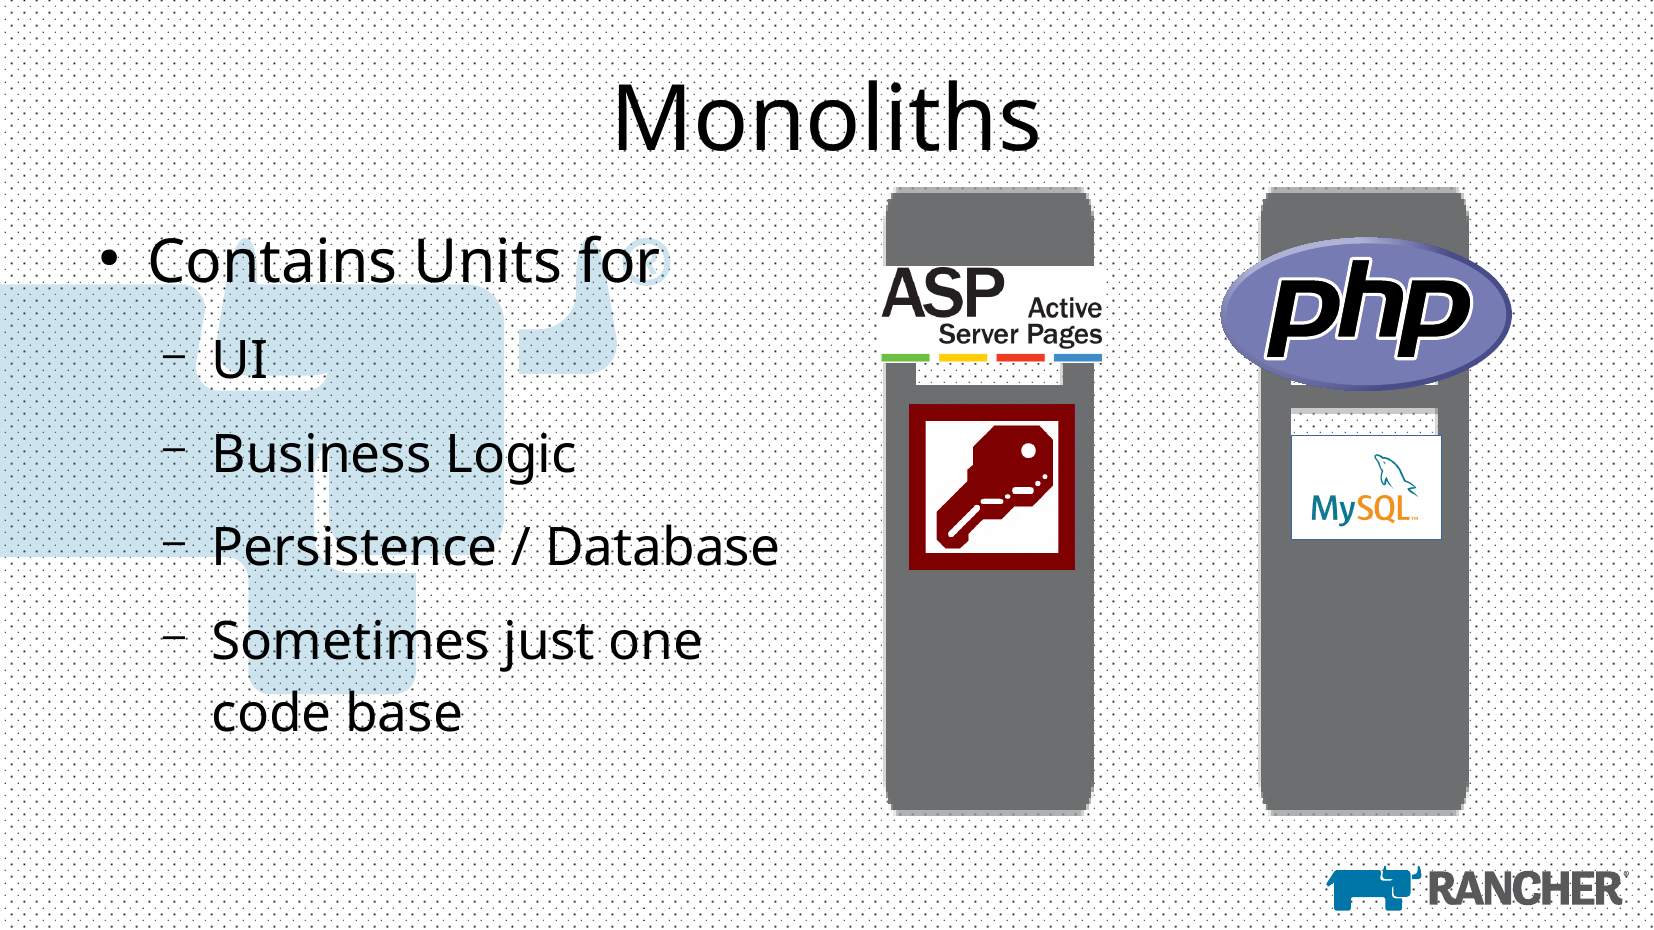

# Monoliths
Contains Units for
UI
Business Logic
Persistence / Database
Sometimes just one code base